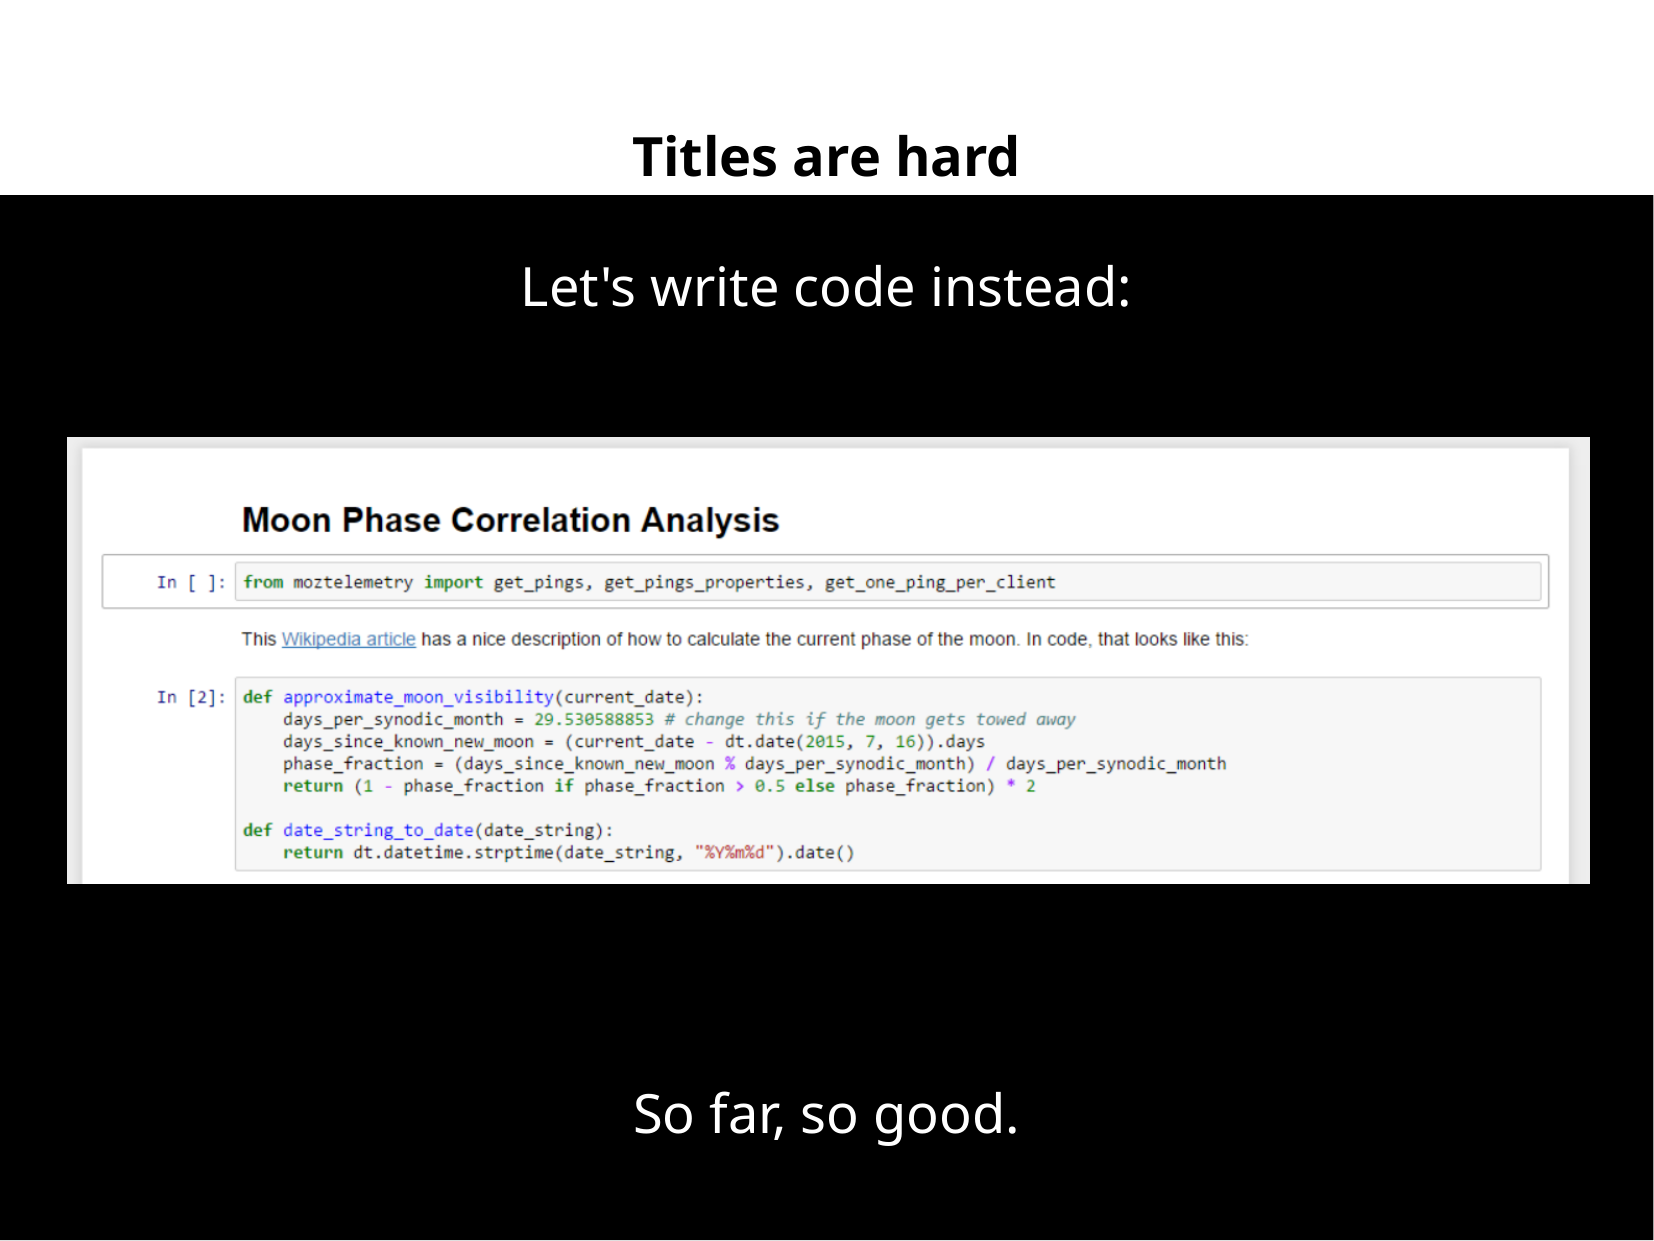

Titles are hard
Let's write code instead:
So far, so good.